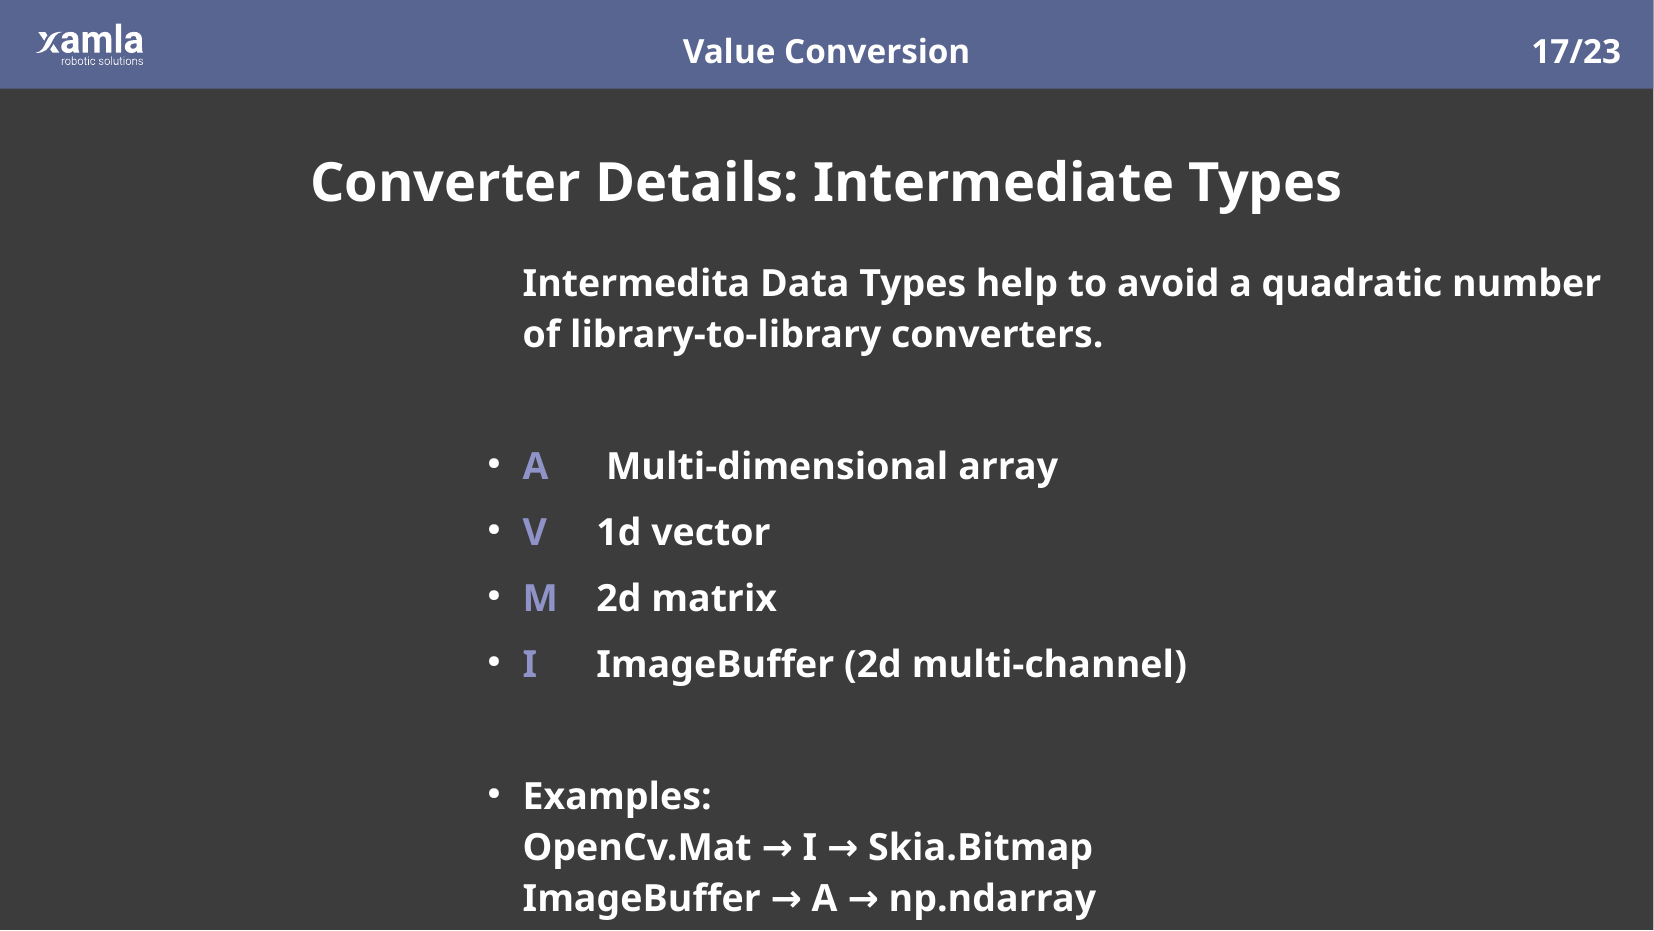

Value Conversion
17/23
Converter Details: Intermediate Types
Intermedita Data Types help to avoid a quadratic number of library-to-library converters.
A	 Multi-dimensional array
V	1d vector
M	2d matrix
I	ImageBuffer (2d multi-channel)
Examples:
OpenCv.Mat → I → Skia.Bitmap
ImageBuffer → A → np.ndarray